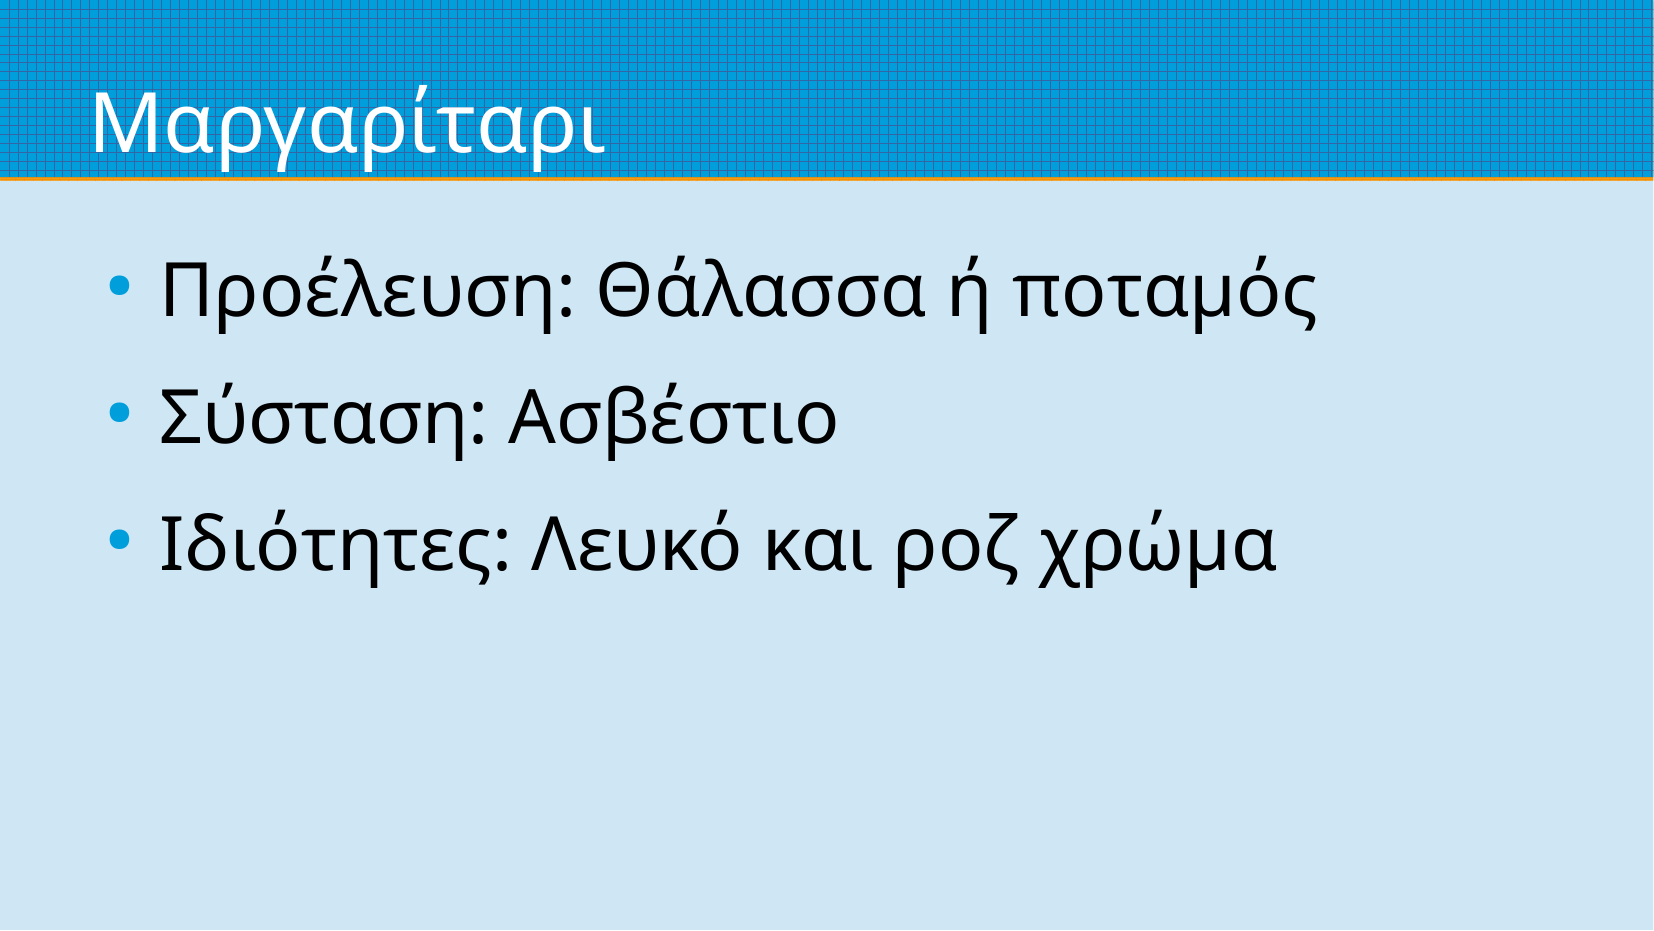

# Μαργαρίταρι
Προέλευση: Θάλασσα ή ποταμός
Σύσταση: Ασβέστιο
Ιδιότητες: Λευκό και ροζ χρώμα